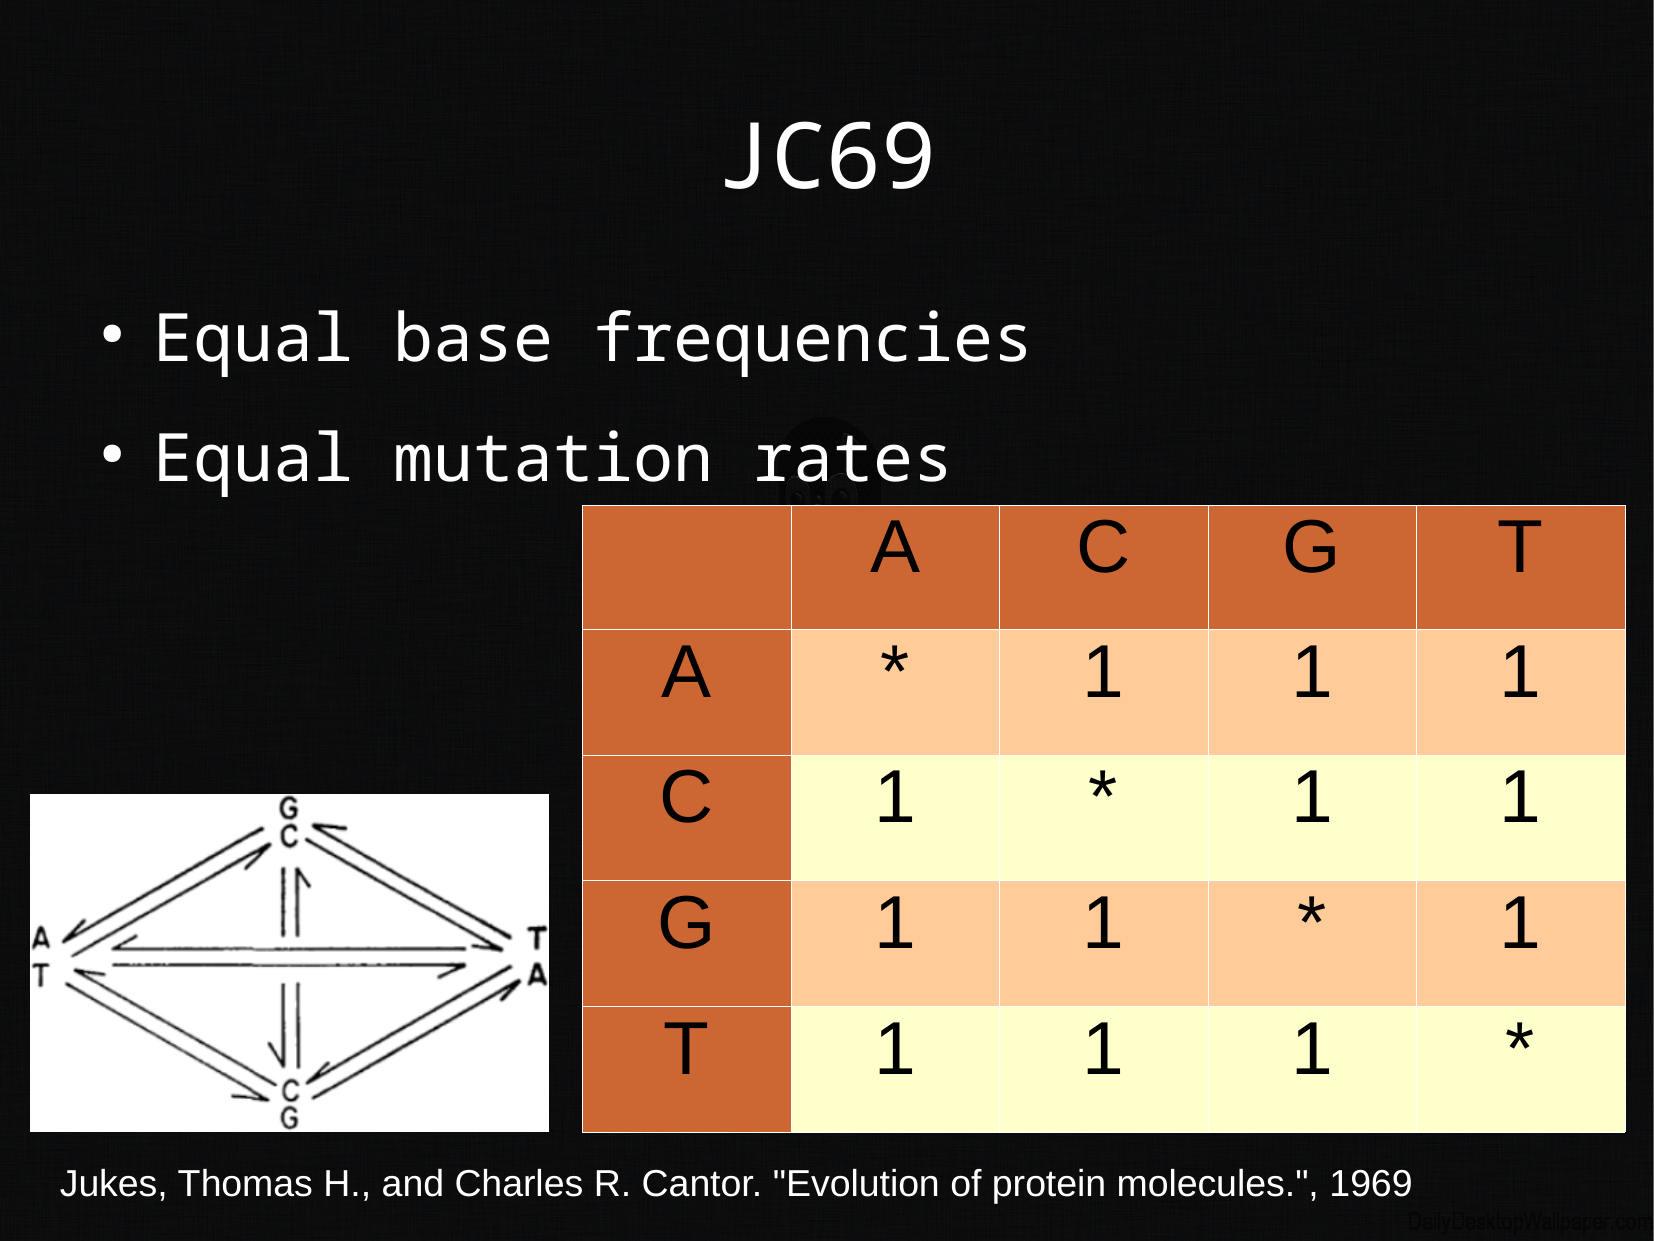

# JC69
Equal base frequencies
Equal mutation rates
| | A | C | G | T |
| --- | --- | --- | --- | --- |
| A | \* | 1 | 1 | 1 |
| C | 1 | \* | 1 | 1 |
| G | 1 | 1 | \* | 1 |
| T | 1 | 1 | 1 | \* |
Jukes, Thomas H., and Charles R. Cantor. "Evolution of protein molecules.", 1969